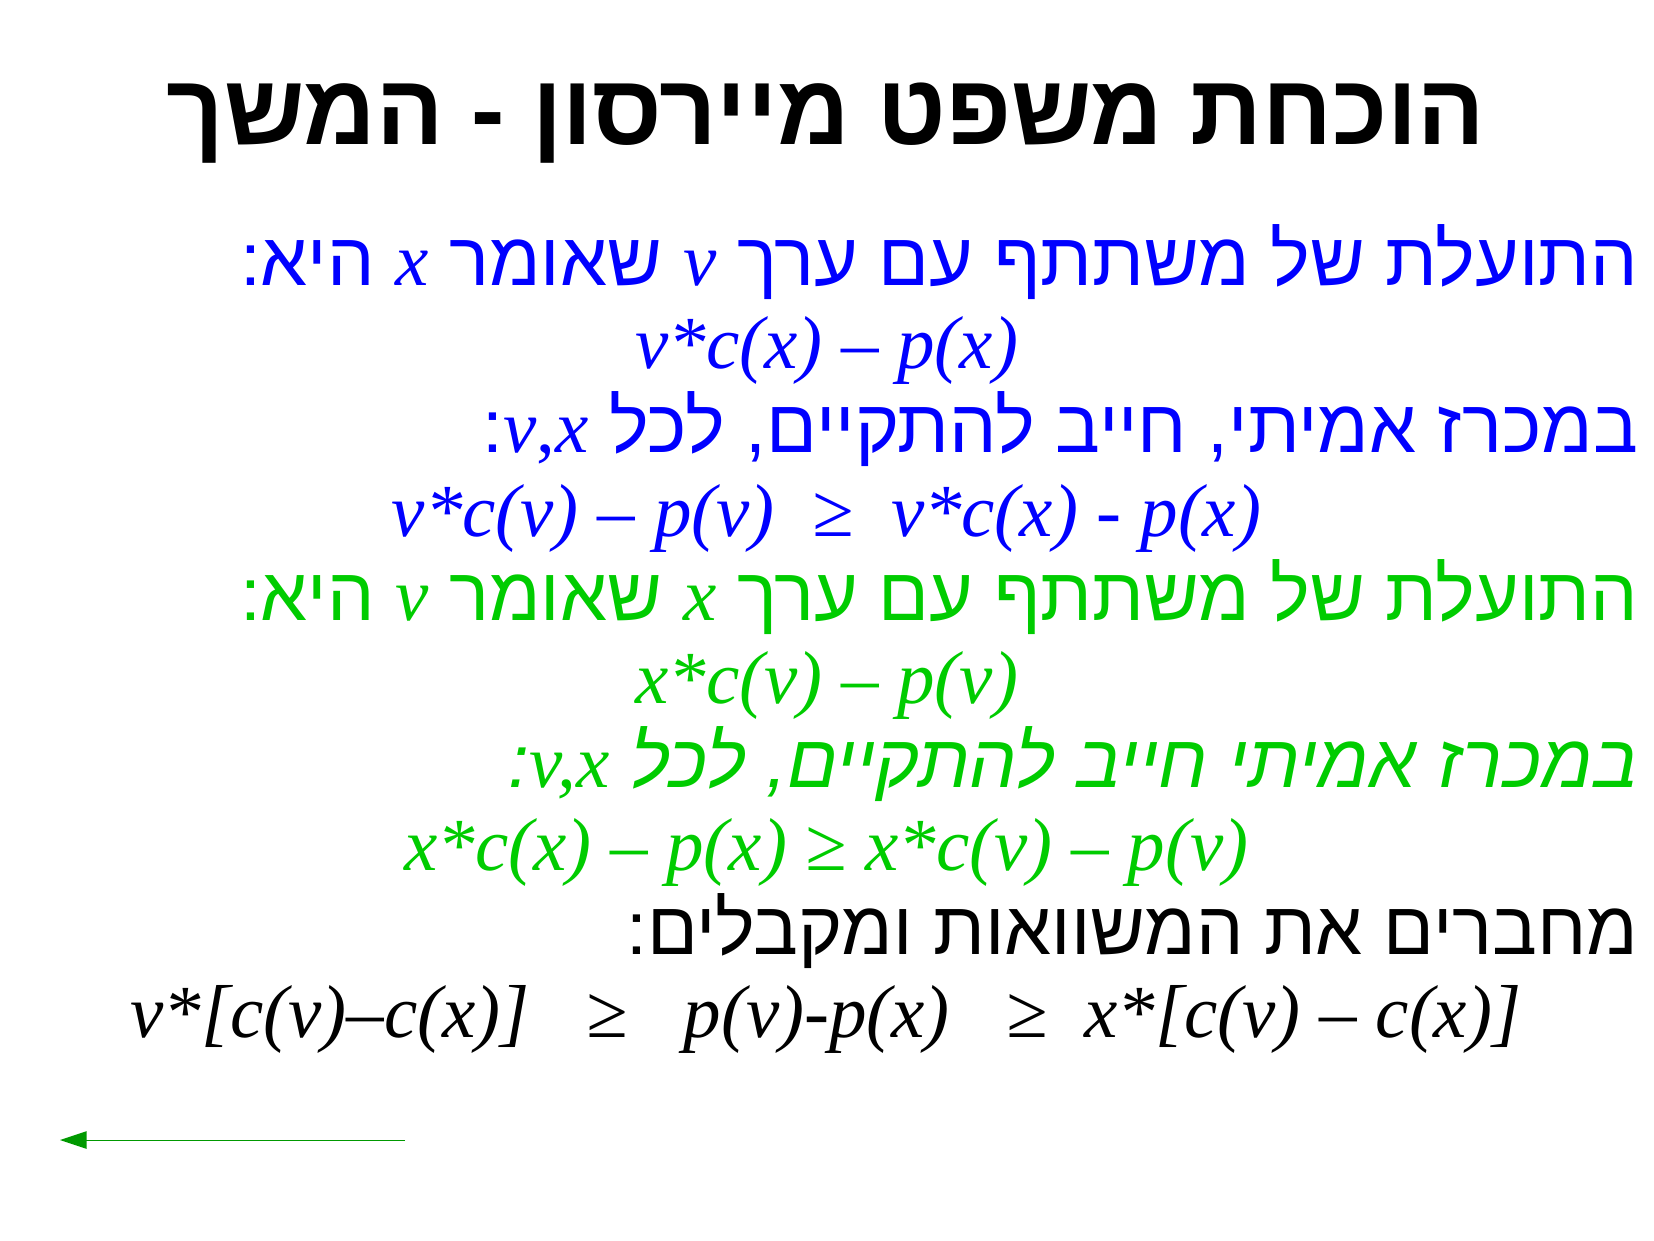

# הוכחת משפט מיירסון - המשך
התועלת של משתתף עם ערך v שאומר x היא:
v*c(x) – p(x)
במכרז אמיתי, חייב להתקיים, לכל v,x:
v*c(v) – p(v) ≥ v*c(x) - p(x)
התועלת של משתתף עם ערך x שאומר v היא:
x*c(v) – p(v)
במכרז אמיתי חייב להתקיים, לכל v,x:
x*c(x) – p(x) ≥ x*c(v) – p(v)
מחברים את המשוואות ומקבלים:
v*[c(v)–c(x)] ≥ p(v)-p(x) ≥ x*[c(v) – c(x)]